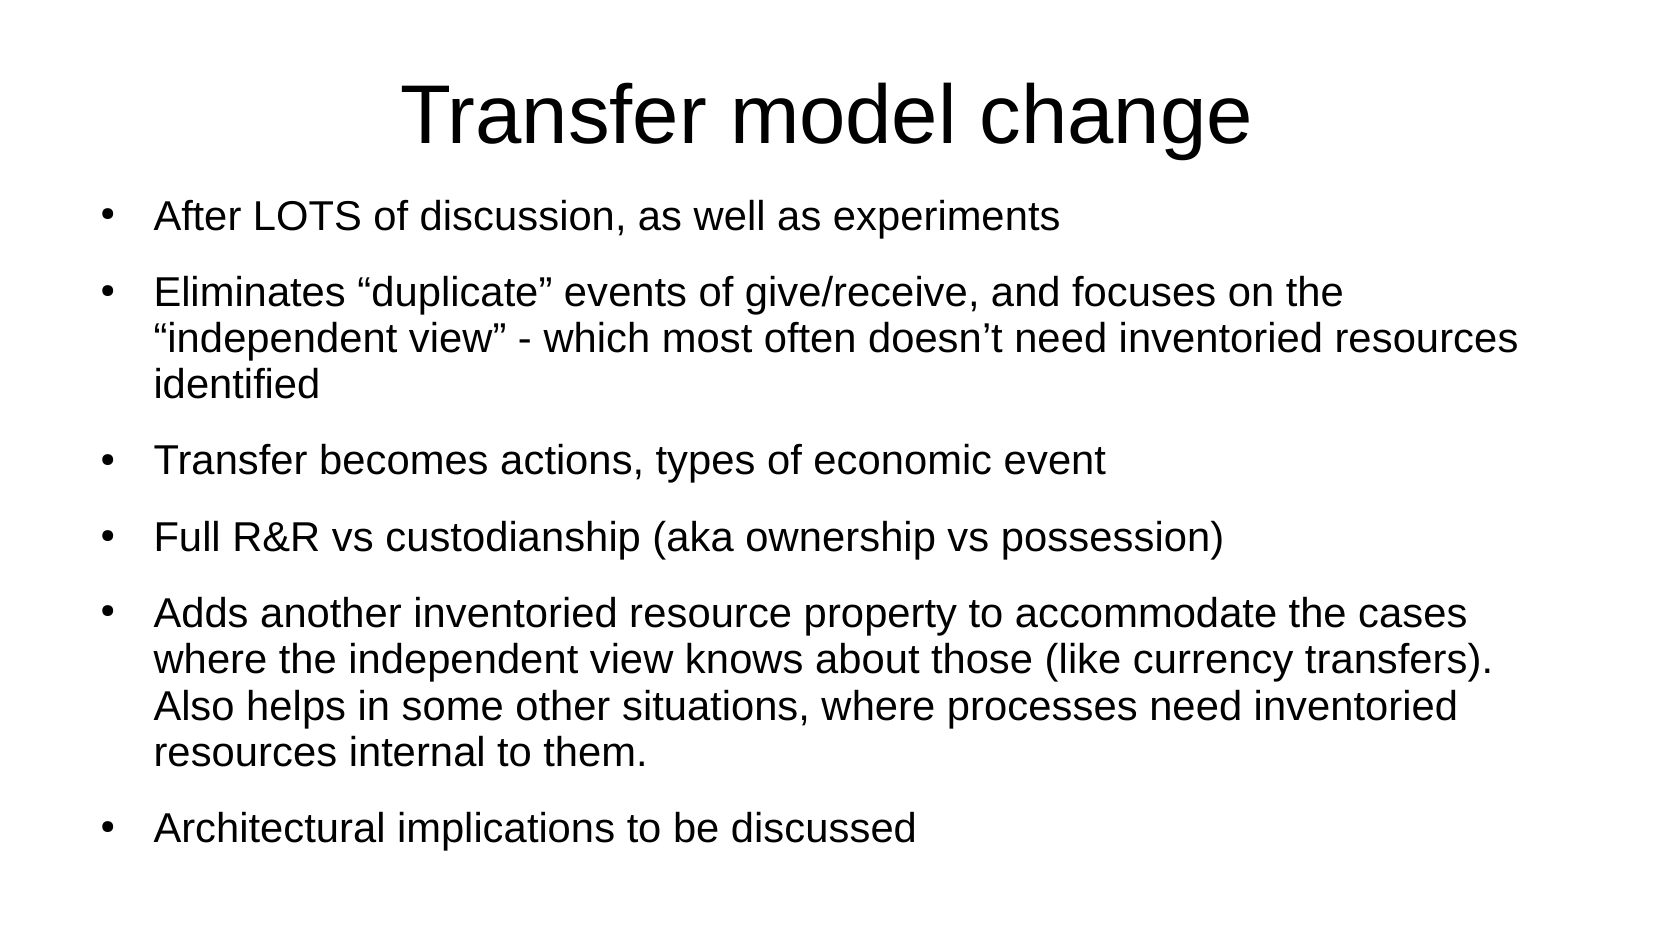

# Transfer model change
After LOTS of discussion, as well as experiments
Eliminates “duplicate” events of give/receive, and focuses on the “independent view” - which most often doesn’t need inventoried resources identified
Transfer becomes actions, types of economic event
Full R&R vs custodianship (aka ownership vs possession)
Adds another inventoried resource property to accommodate the cases where the independent view knows about those (like currency transfers). Also helps in some other situations, where processes need inventoried resources internal to them.
Architectural implications to be discussed